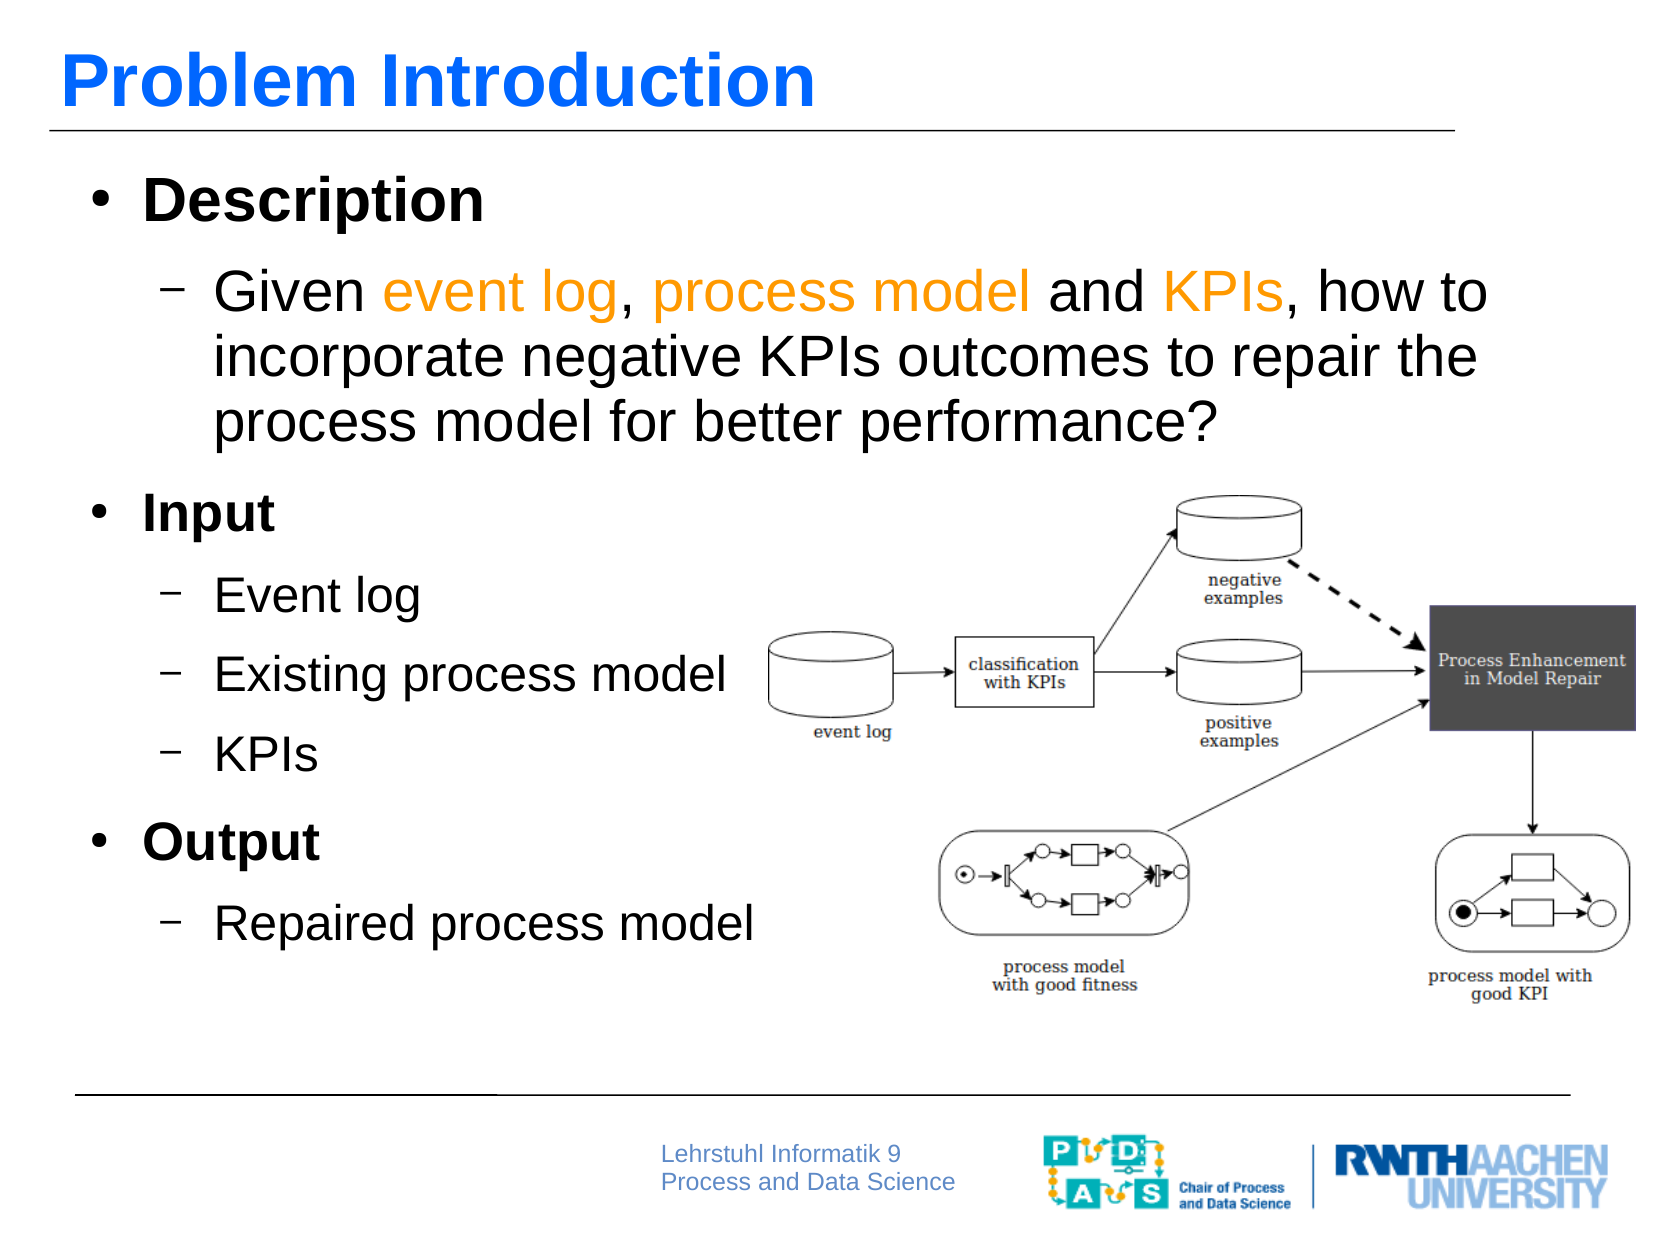

# Problem Introduction
Description
Given event log, process model and KPIs, how to incorporate negative KPIs outcomes to repair the process model for better performance?
Input
Event log
Existing process model
KPIs
Output
Repaired process model